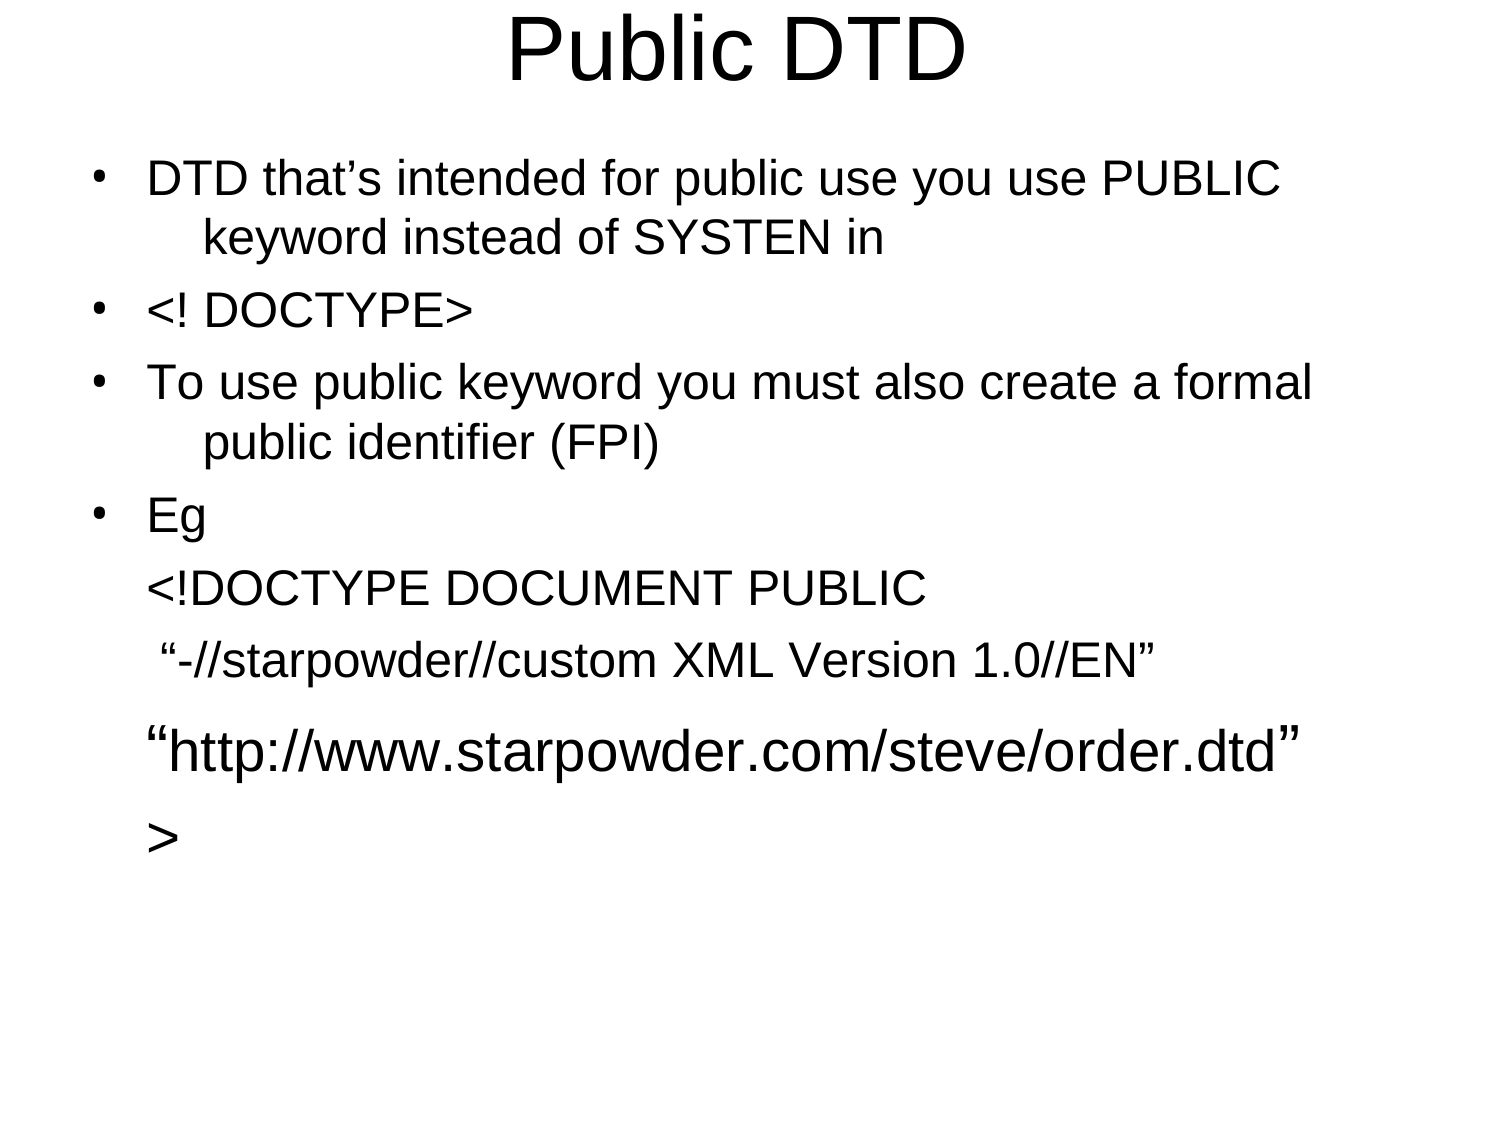

# Public DTD
DTD that’s intended for public use you use PUBLIC keyword instead of SYSTEN in
<! DOCTYPE>
To use public keyword you must also create a formal public identifier (FPI)
Eg
<!DOCTYPE DOCUMENT PUBLIC
 “-//starpowder//custom XML Version 1.0//EN”
“http://www.starpowder.com/steve/order.dtd”
>